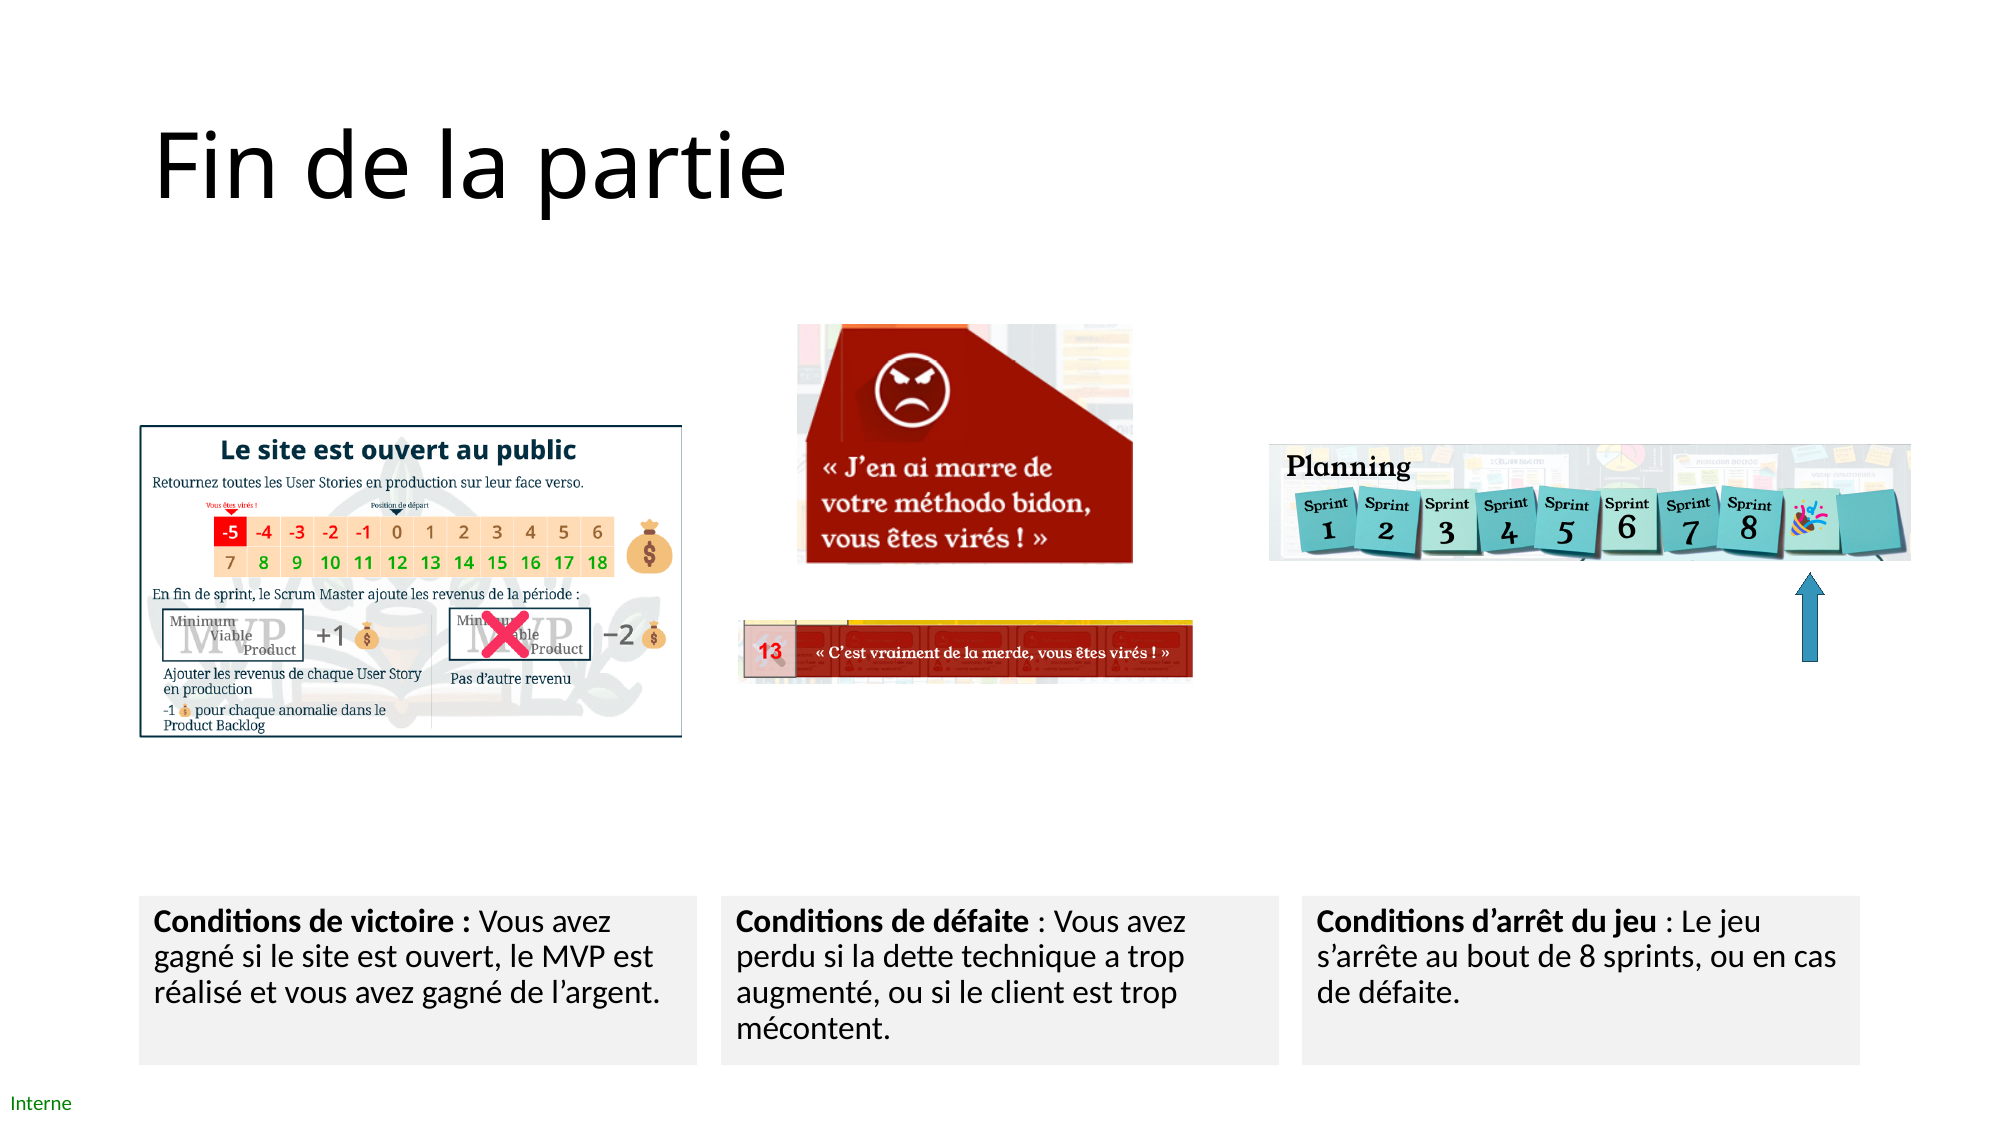

# Fin de la partie
Conditions de victoire : Vous avez gagné si le site est ouvert, le MVP est réalisé et vous avez gagné de l’argent.
Conditions de défaite : Vous avez perdu si la dette technique a trop augmenté, ou si le client est trop mécontent.
Conditions d’arrêt du jeu : Le jeu s’arrête au bout de 8 sprints, ou en cas de défaite.